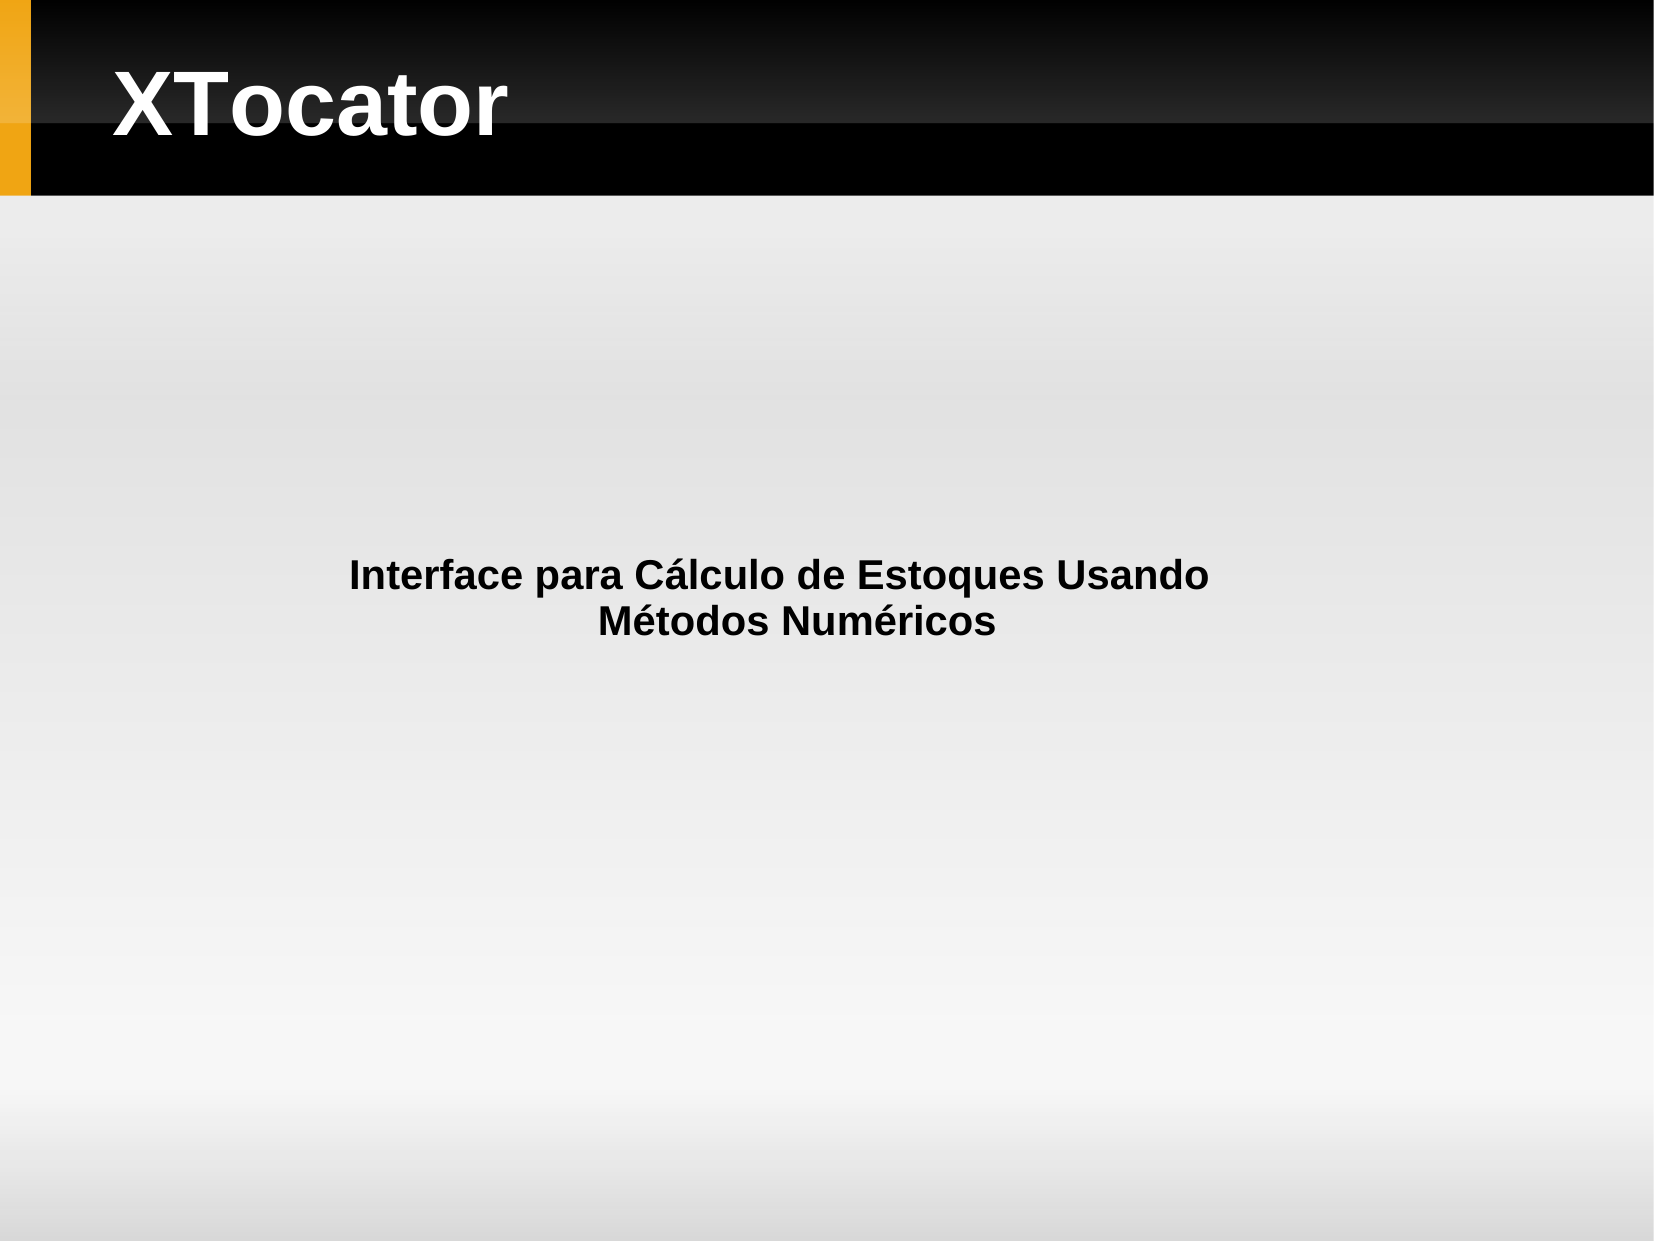

# XTocator
 Interface para Cálculo de Estoques Usando
Métodos Numéricos